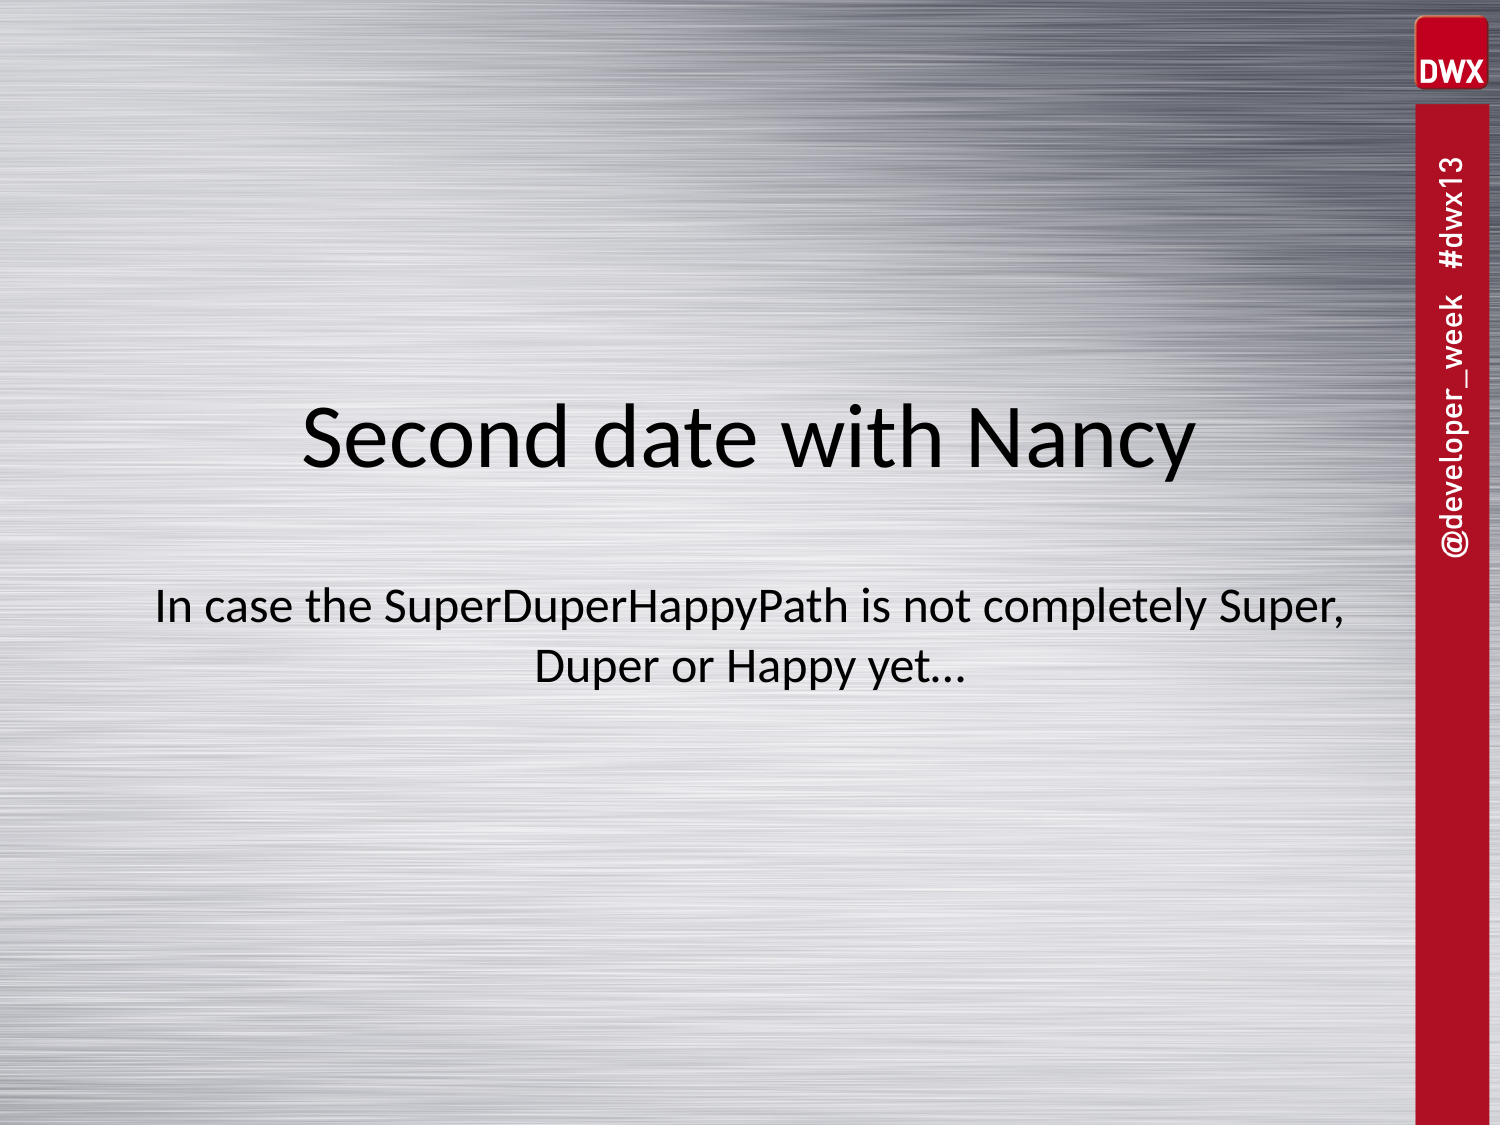

# Second date with Nancy
In case the SuperDuperHappyPath is not completely Super, Duper or Happy yet…